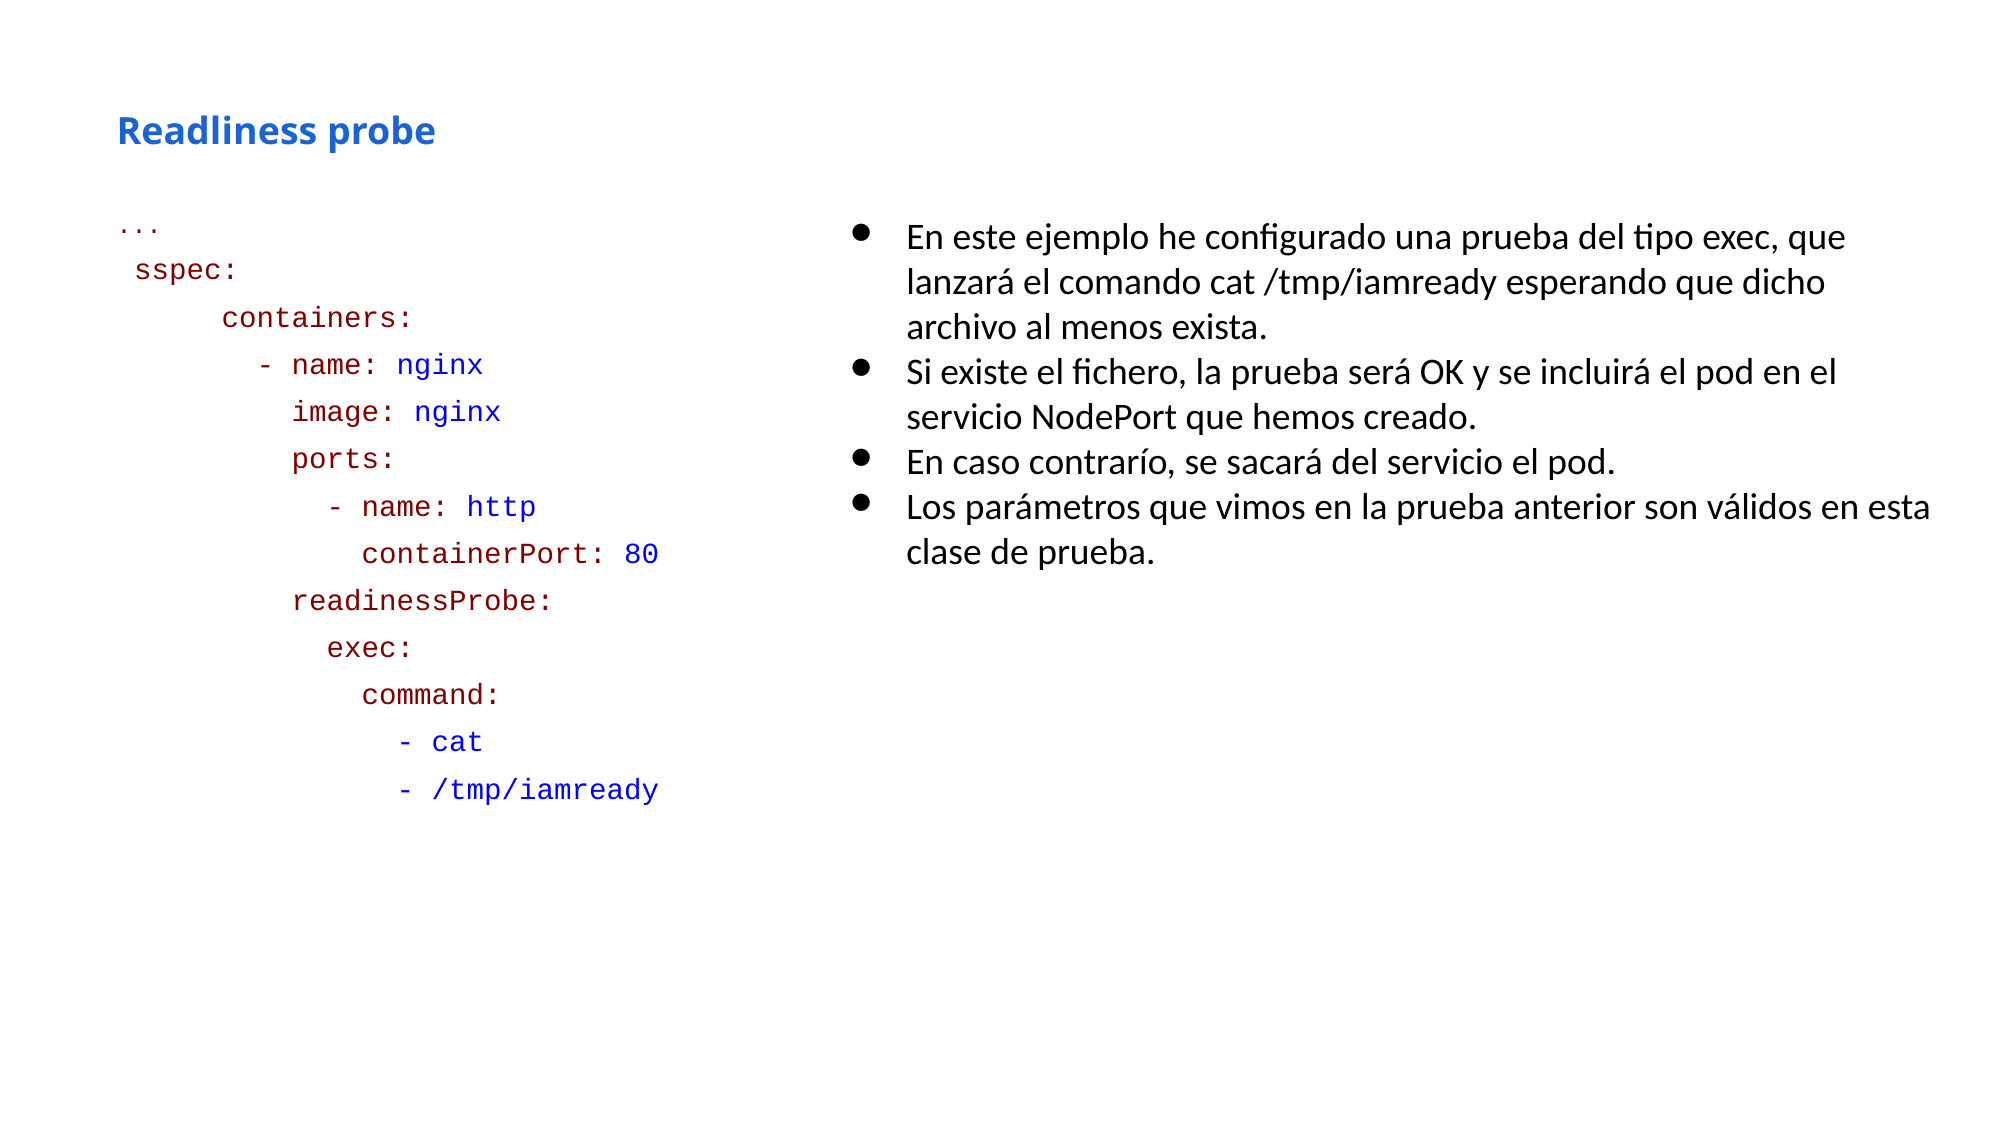

Readliness probe
...
 sspec:
 containers:
 - name: nginx
 image: nginx
 ports:
 - name: http
 containerPort: 80
 readinessProbe:
 exec:
 command:
 - cat
 - /tmp/iamready
En este ejemplo he configurado una prueba del tipo exec, que lanzará el comando cat /tmp/iamready esperando que dicho archivo al menos exista.
Si existe el fichero, la prueba será OK y se incluirá el pod en el servicio NodePort que hemos creado.
En caso contrarío, se sacará del servicio el pod.
Los parámetros que vimos en la prueba anterior son válidos en esta clase de prueba.